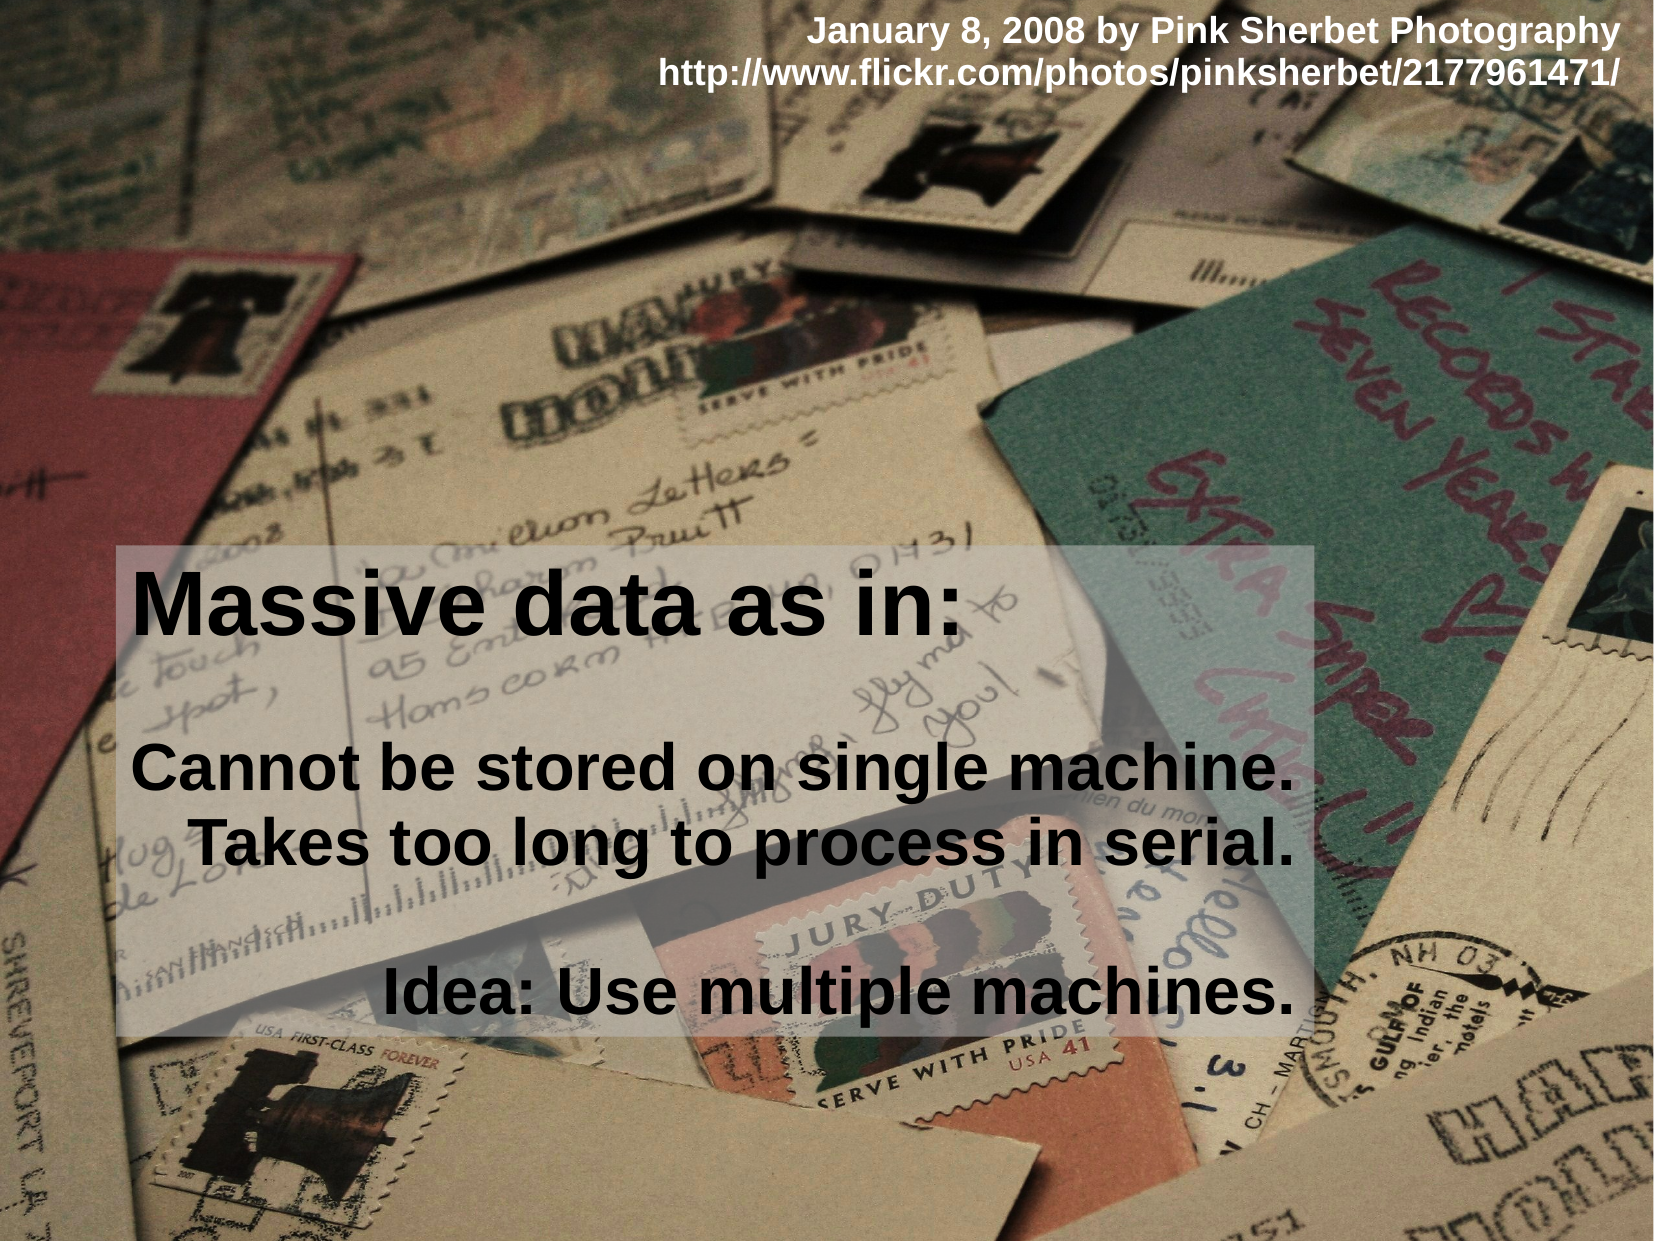

January 8, 2008 by Pink Sherbet Photography
http://www.flickr.com/photos/pinksherbet/2177961471/
Massive data as in:
Cannot be stored on single machine.
Takes too long to process in serial.
Idea: Use multiple machines.